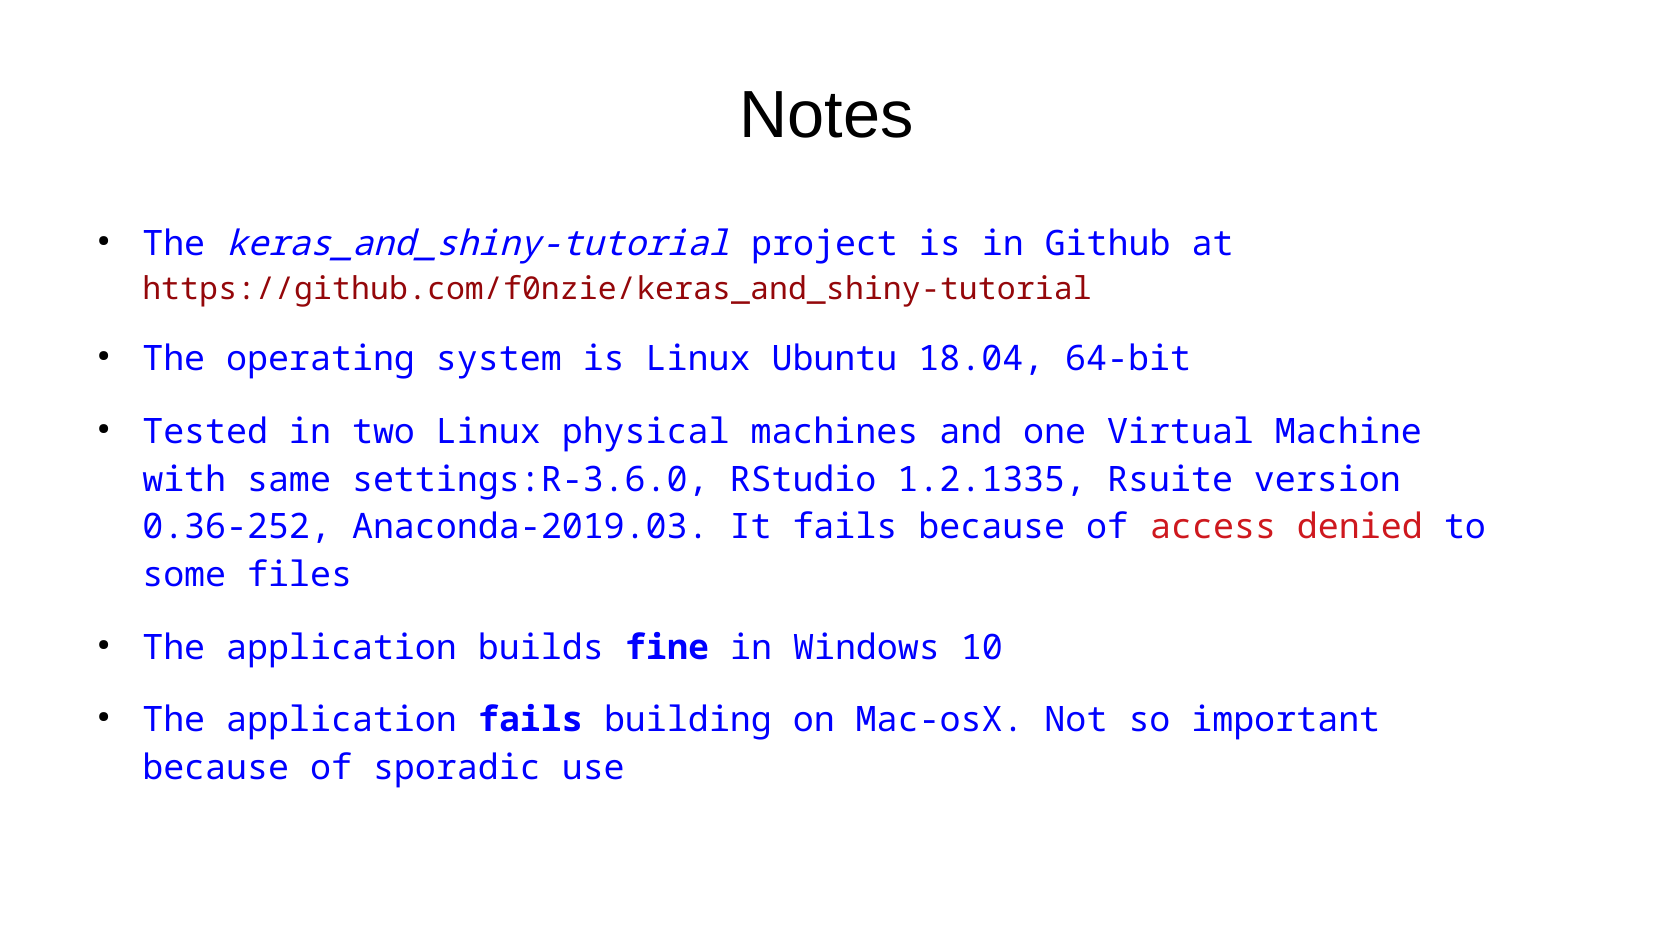

# Notes
The keras_and_shiny-tutorial project is in Github at https://github.com/f0nzie/keras_and_shiny-tutorial
The operating system is Linux Ubuntu 18.04, 64-bit
Tested in two Linux physical machines and one Virtual Machine with same settings:R-3.6.0, RStudio 1.2.1335, Rsuite version 0.36-252, Anaconda-2019.03. It fails because of access denied to some files
The application builds fine in Windows 10
The application fails building on Mac-osX. Not so important because of sporadic use